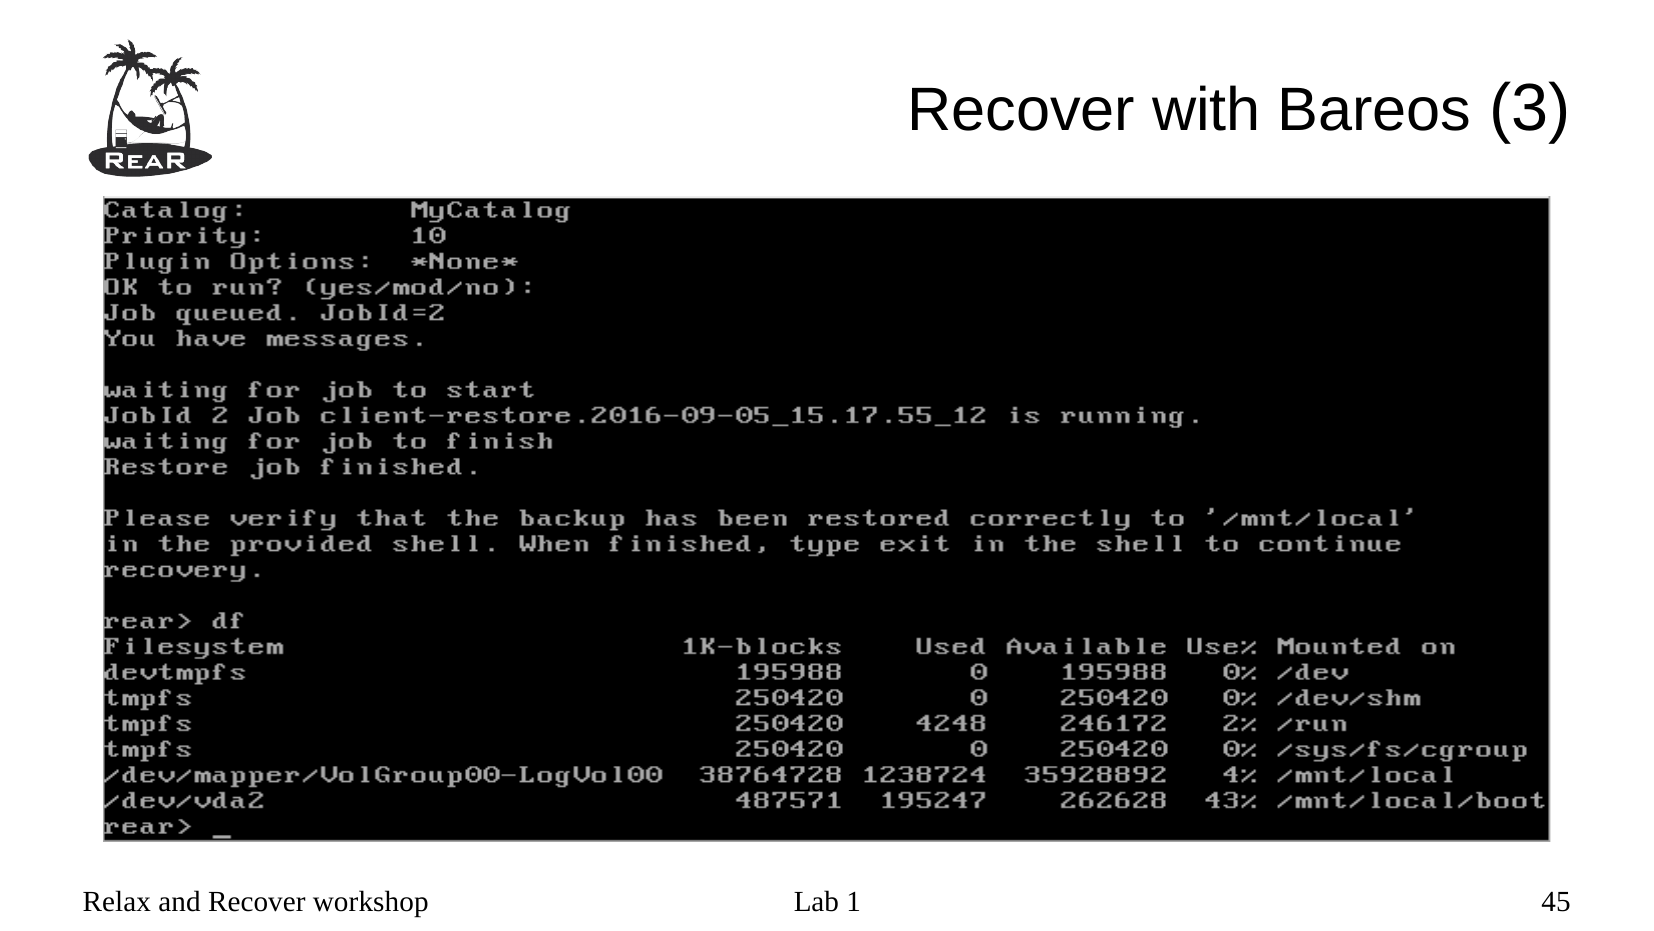

# Recover with Bareos (3)
Relax and Recover workshop
Lab 1
45